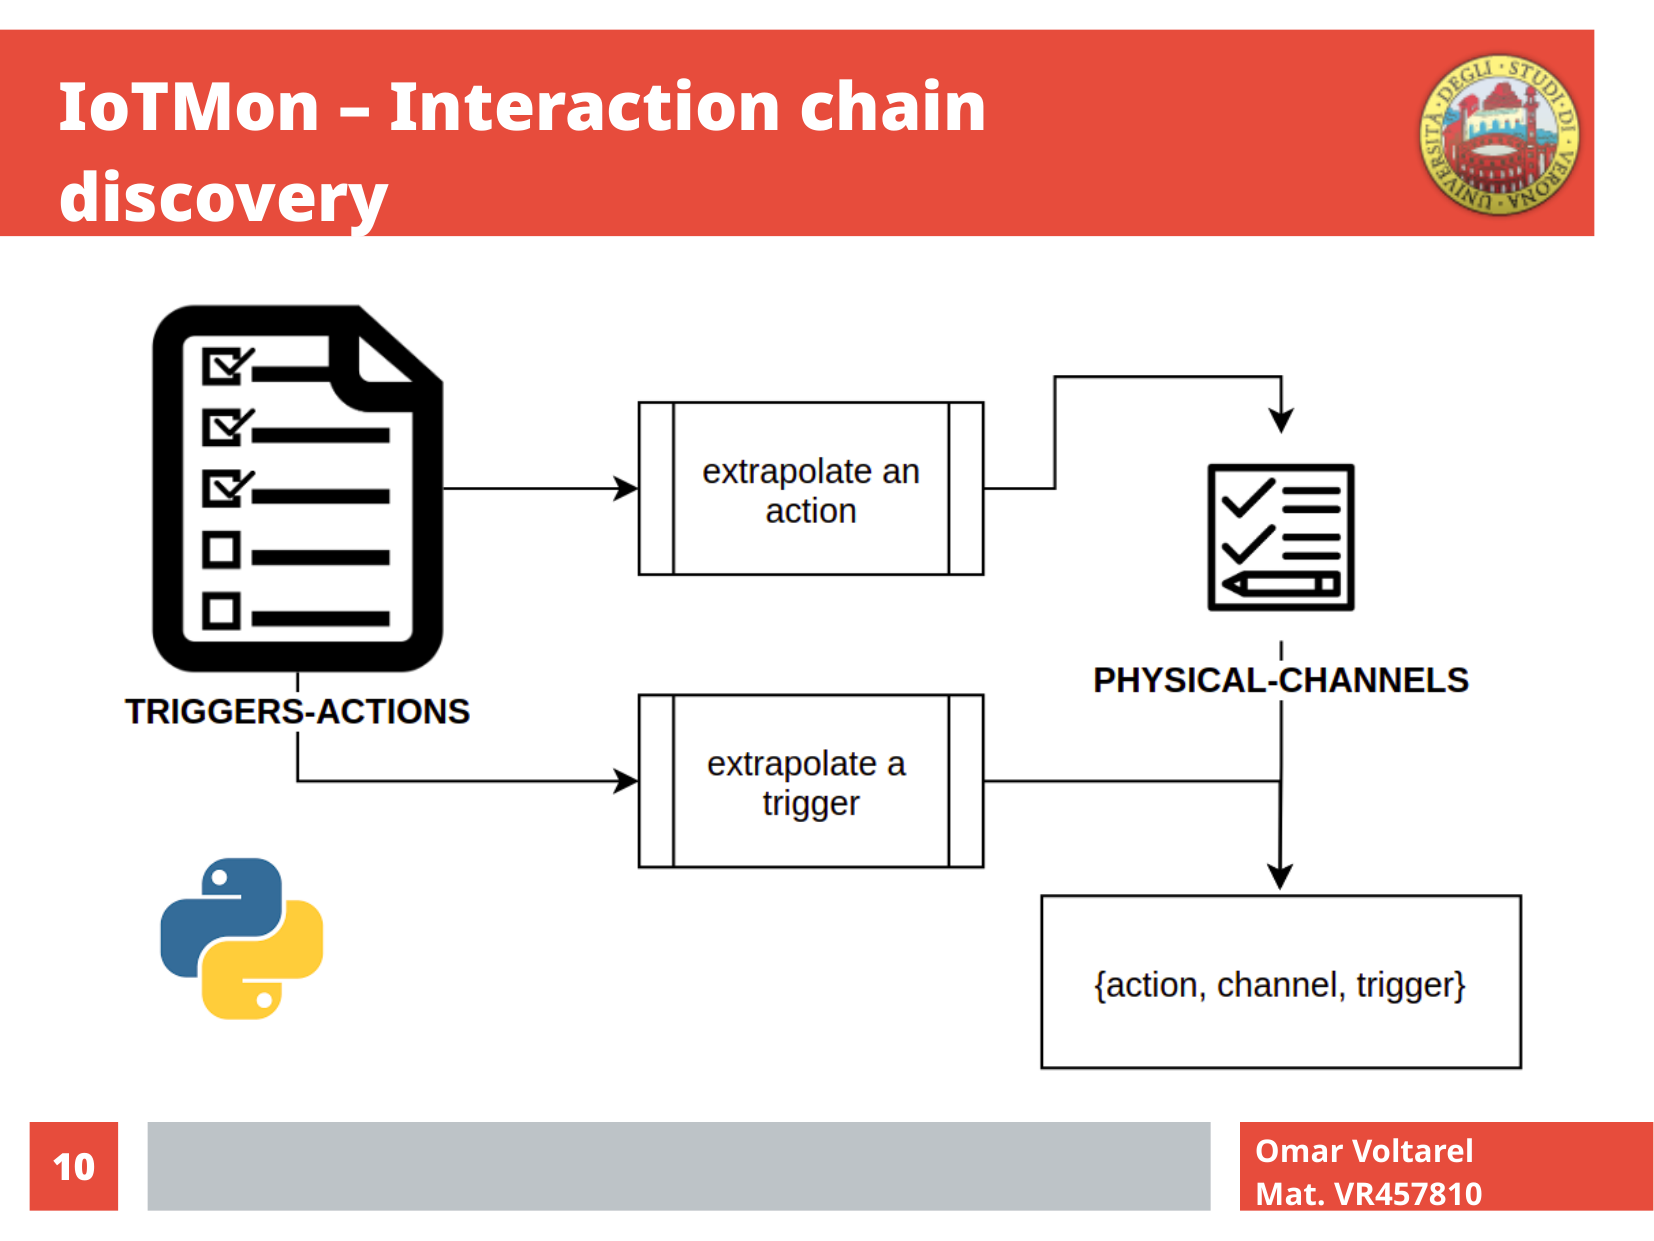

# IoTMon – Interaction chain discovery
10
Omar Voltarel
Mat. VR457810